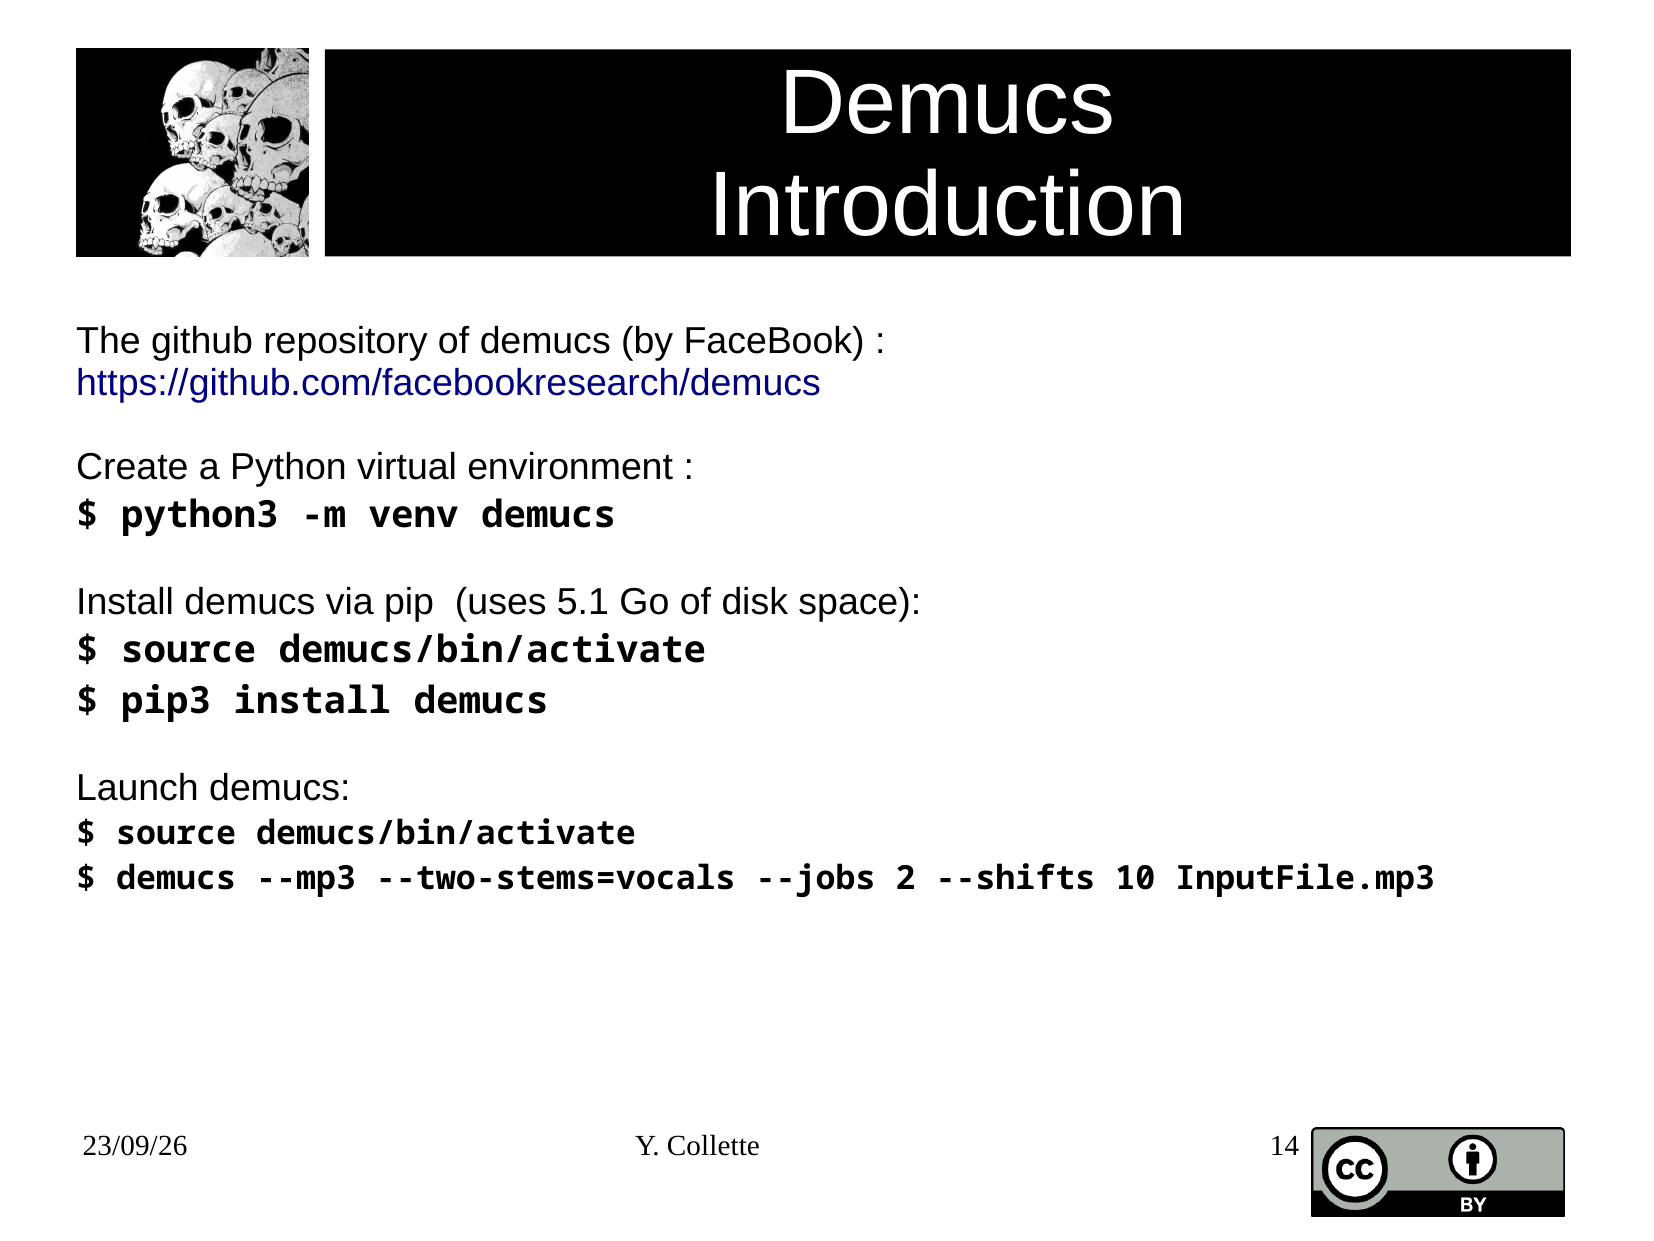

# Demucs Introduction
The github repository of demucs (by FaceBook) :
https://github.com/facebookresearch/demucs
Create a Python virtual environment :
$ python3 -m venv demucs
Install demucs via pip  (uses 5.1 Go of disk space):
$ source demucs/bin/activate
$ pip3 install demucs
Launch demucs:
$ source demucs/bin/activate
$ demucs --mp3 --two-stems=vocals --jobs 2 --shifts 10 InputFile.mp3
Y. Collette
14